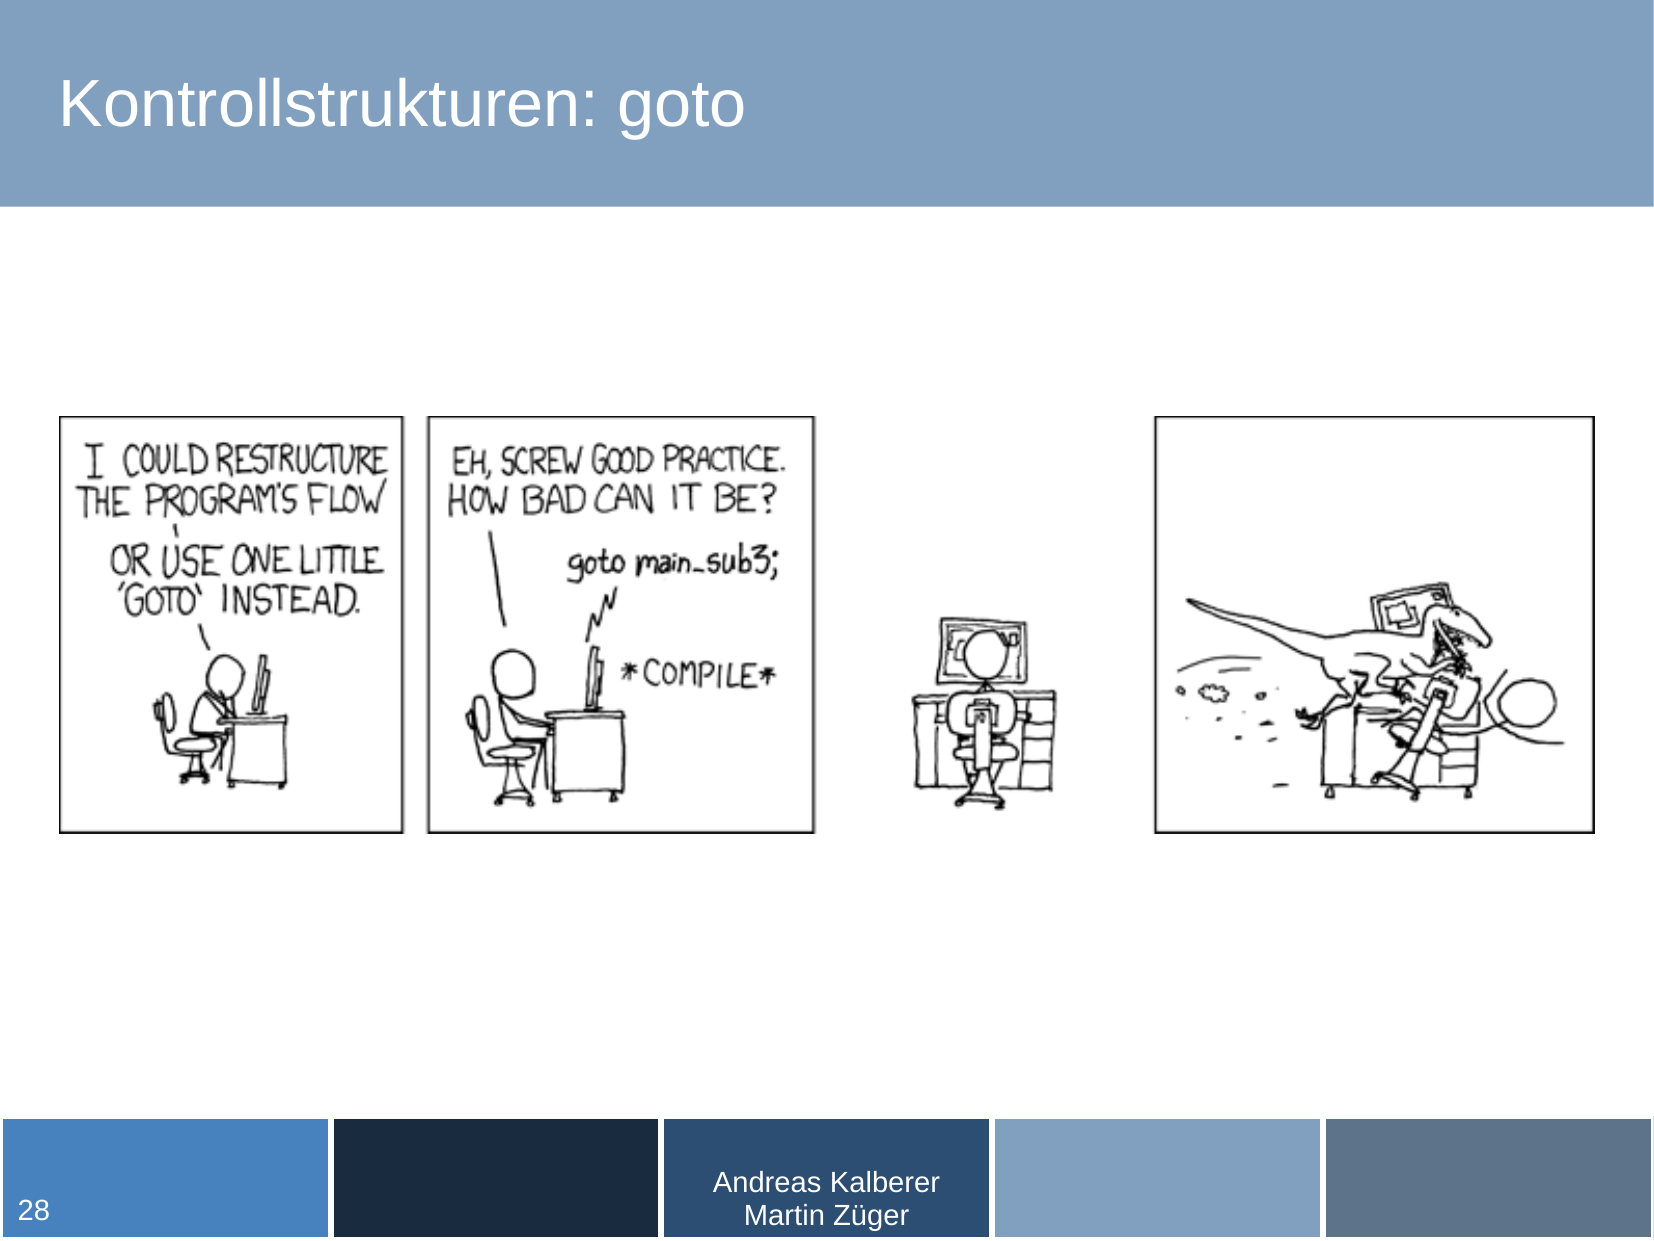

# Kontrollstrukturen: goto
LibreOffice Productivity Suite
28